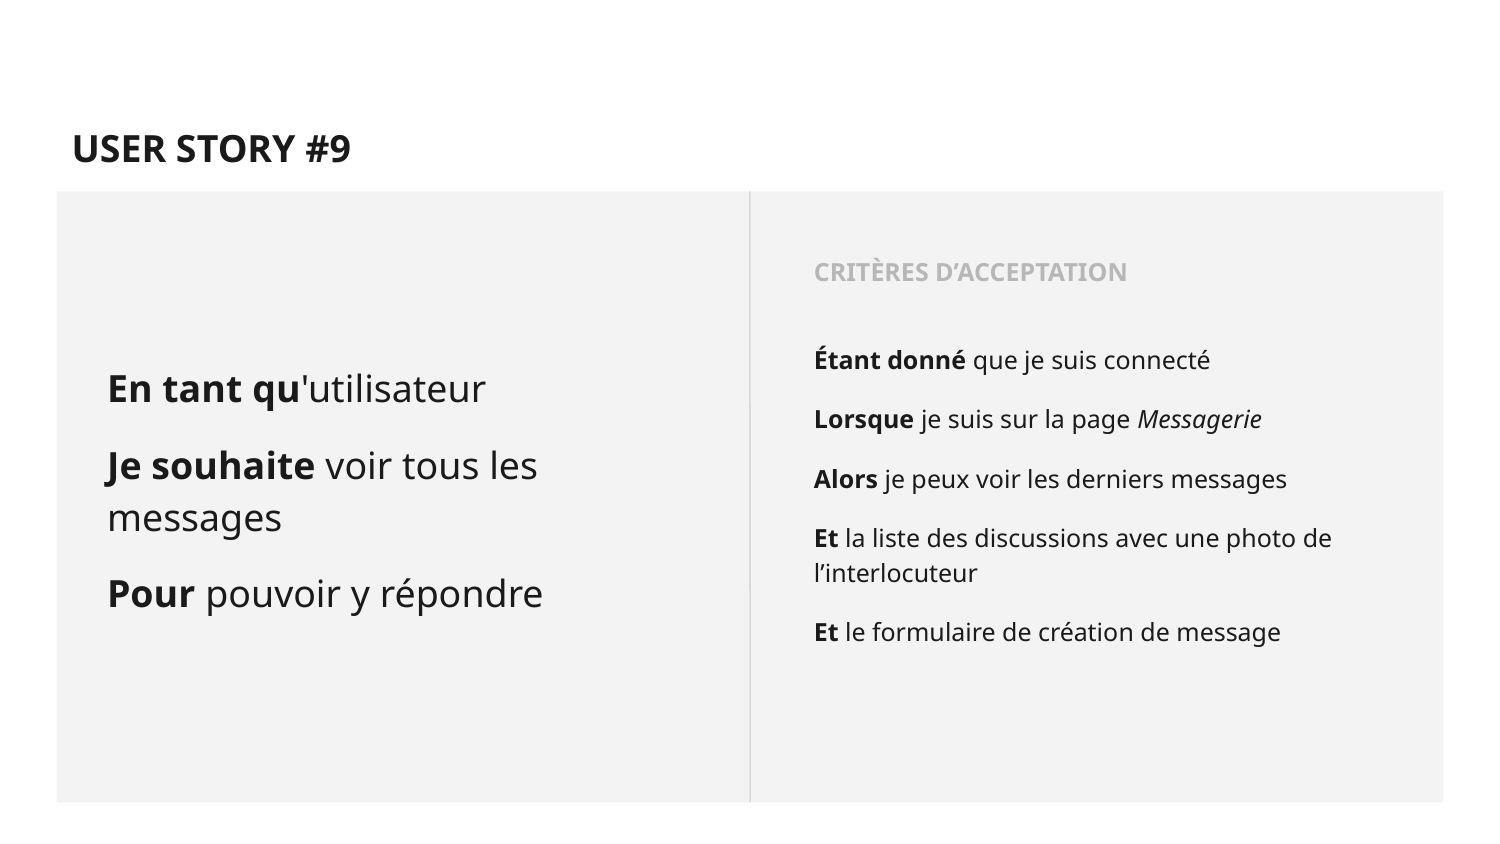

# USER STORY #9
CRITÈRES D’ACCEPTATION
Étant donné que je suis connecté
Lorsque je suis sur la page Messagerie
Alors je peux voir les derniers messages
Et la liste des discussions avec une photo de l’interlocuteur
Et le formulaire de création de message
En tant qu'utilisateur
Je souhaite voir tous les messages
Pour pouvoir y répondre